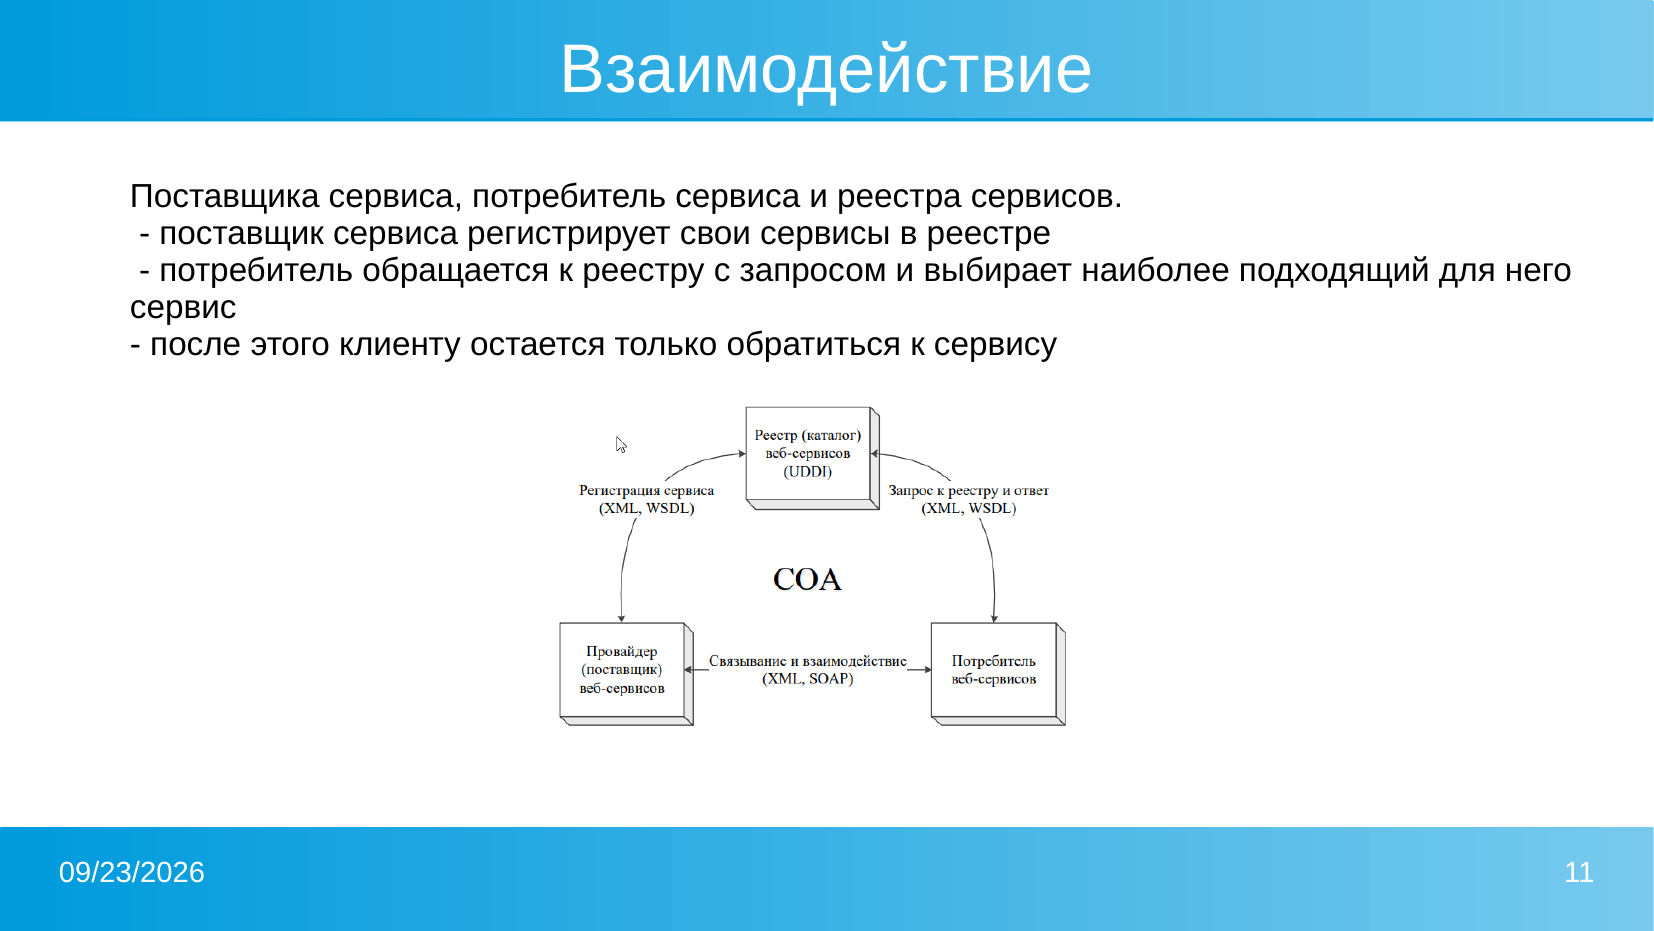

# Взаимодействие
Поставщика сервиса, потребитель сервиса и реестра сервисов.
 - поставщик сервиса регистрирует свои сервисы в реестре
 - потребитель обращается к реестру с запросом и выбирает наиболее подходящий для него сервис
- после этого клиенту остается только обратиться к сервису
11